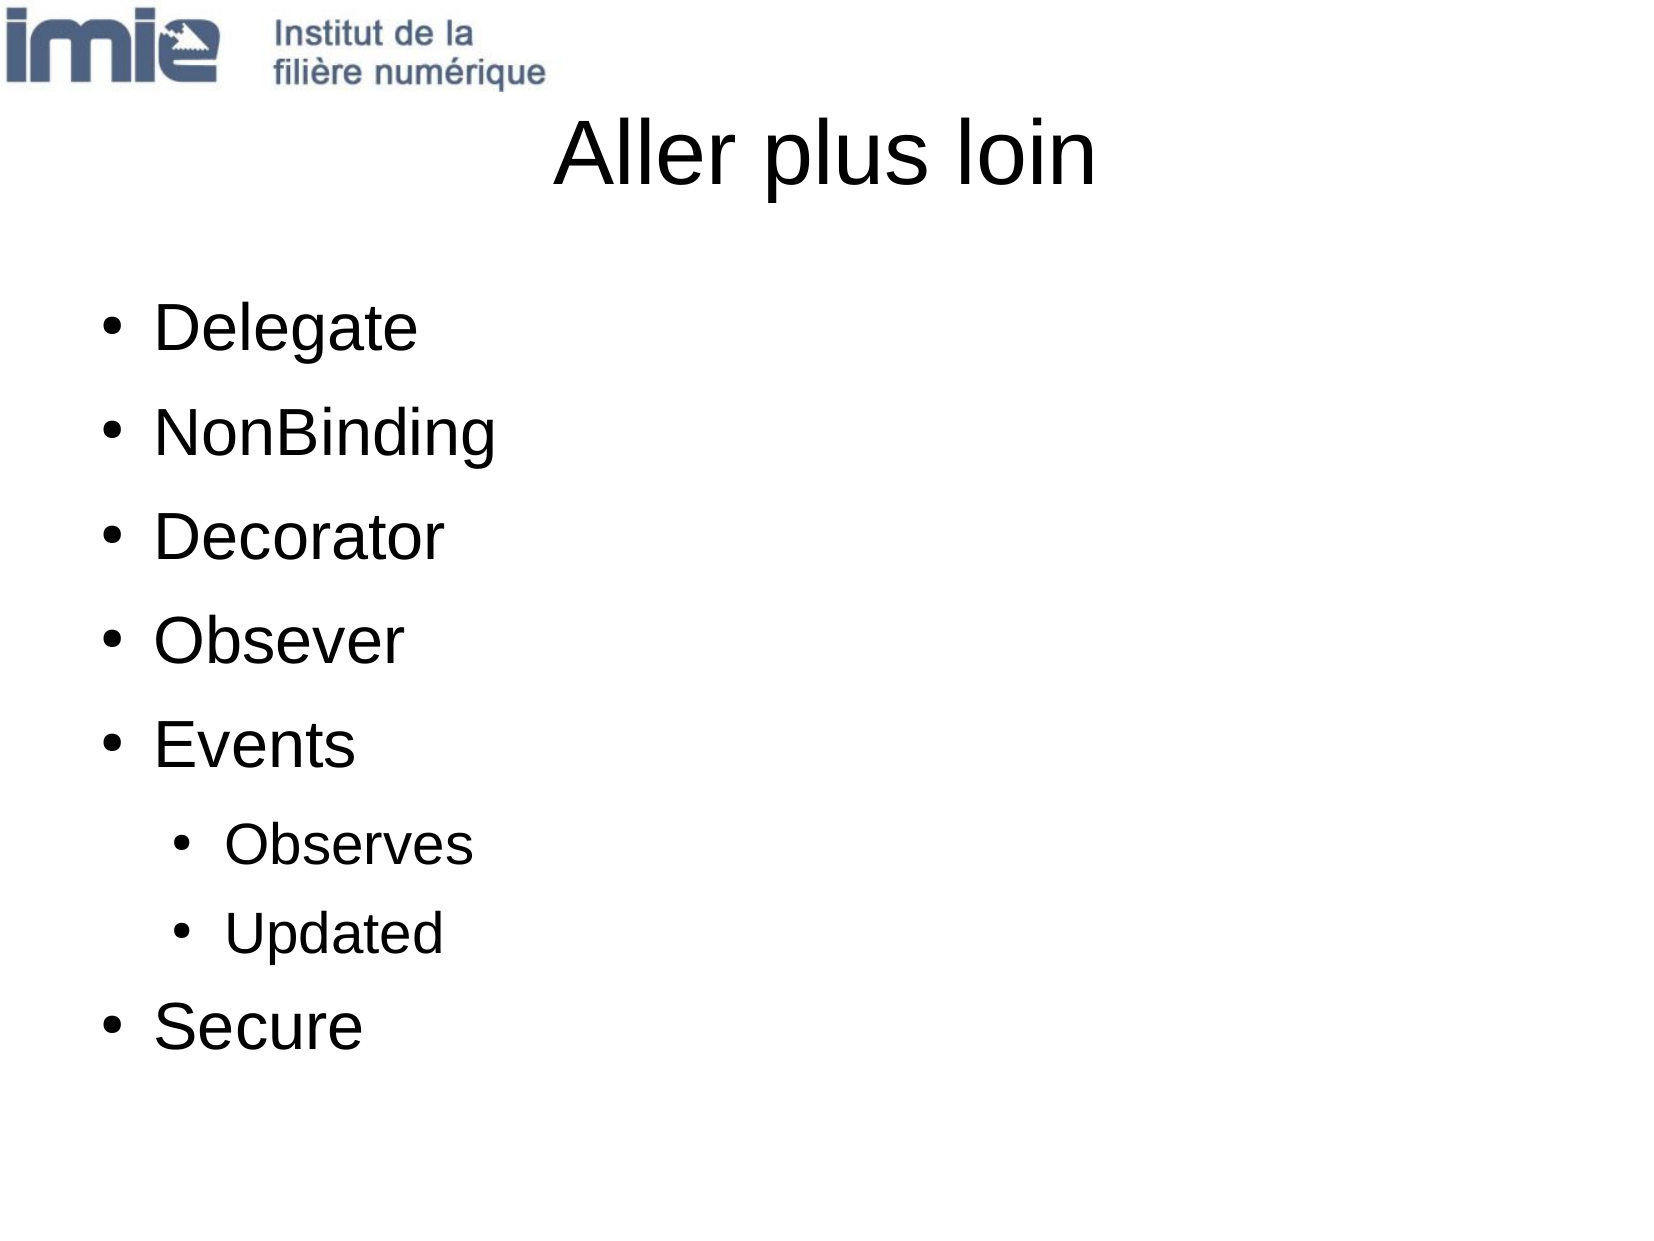

# Aller plus loin
Delegate
NonBinding
Decorator
Obsever
Events
Observes
Updated
Secure